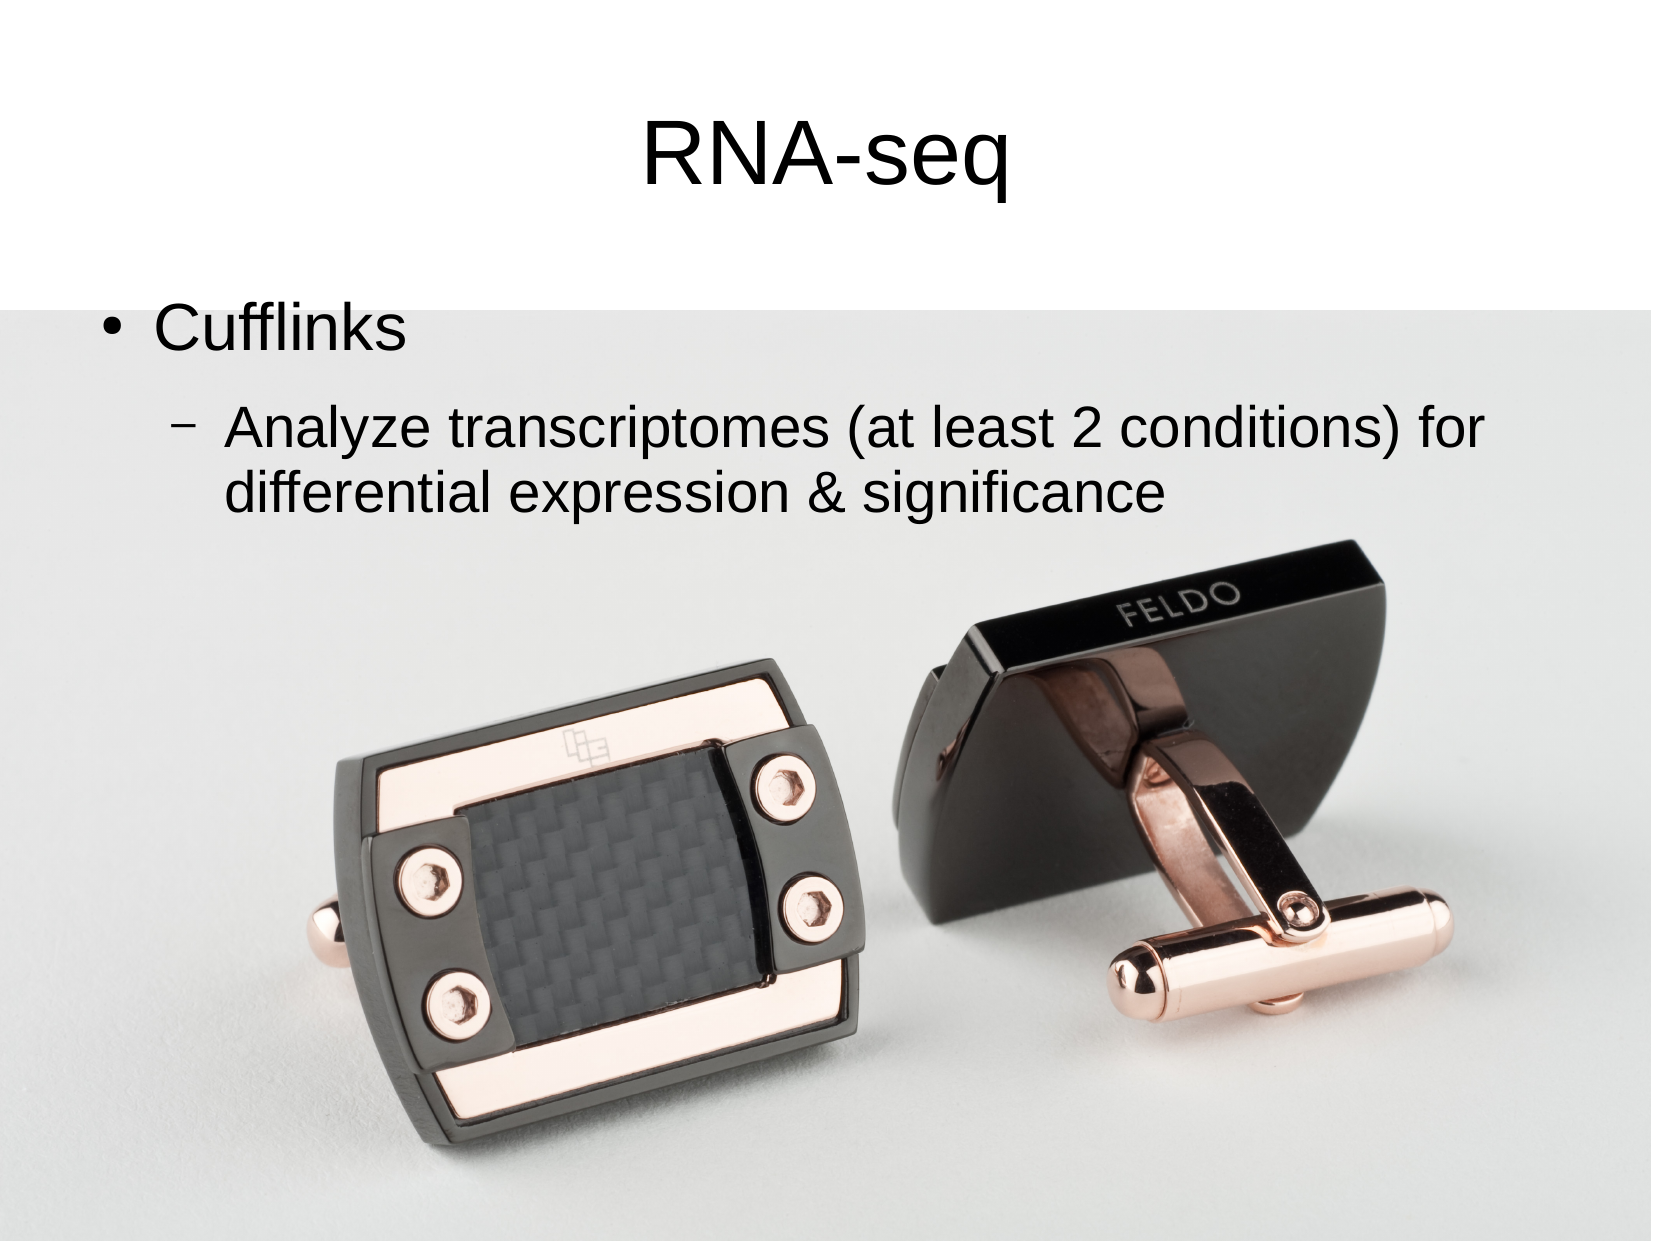

# RNA-seq
Cufflinks
Analyze transcriptomes (at least 2 conditions) for differential expression & significance